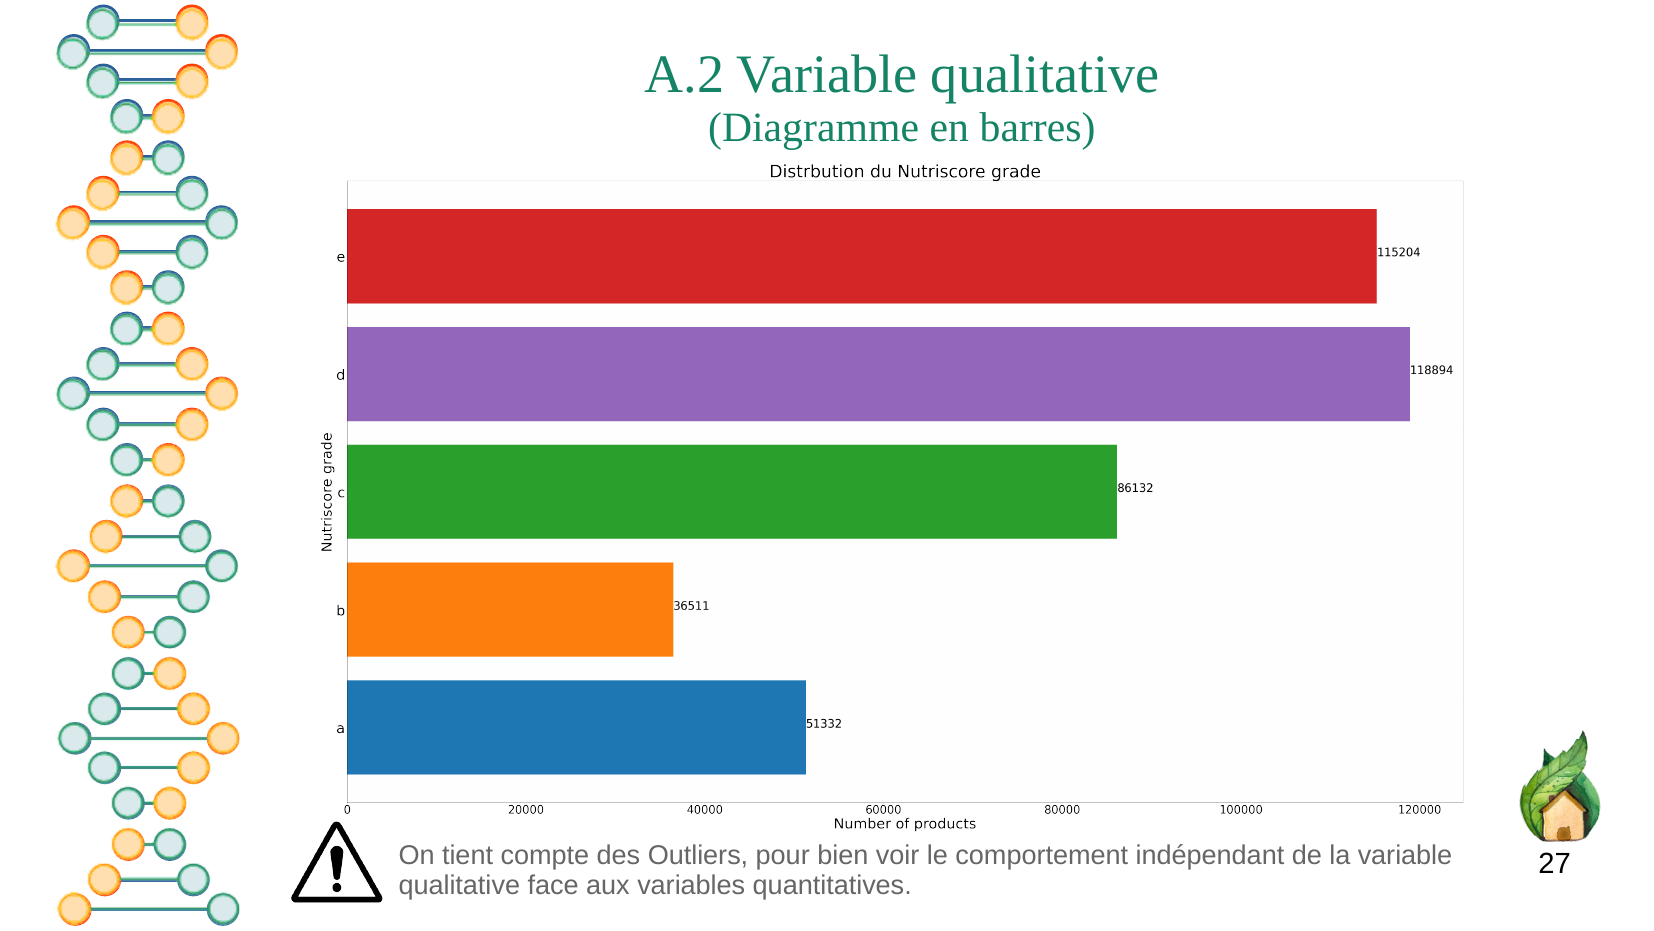

# A.2 Variable qualitative (Diagramme en barres)
On tient compte des Outliers, pour bien voir le comportement indépendant de la variable qualitative face aux variables quantitatives.
27